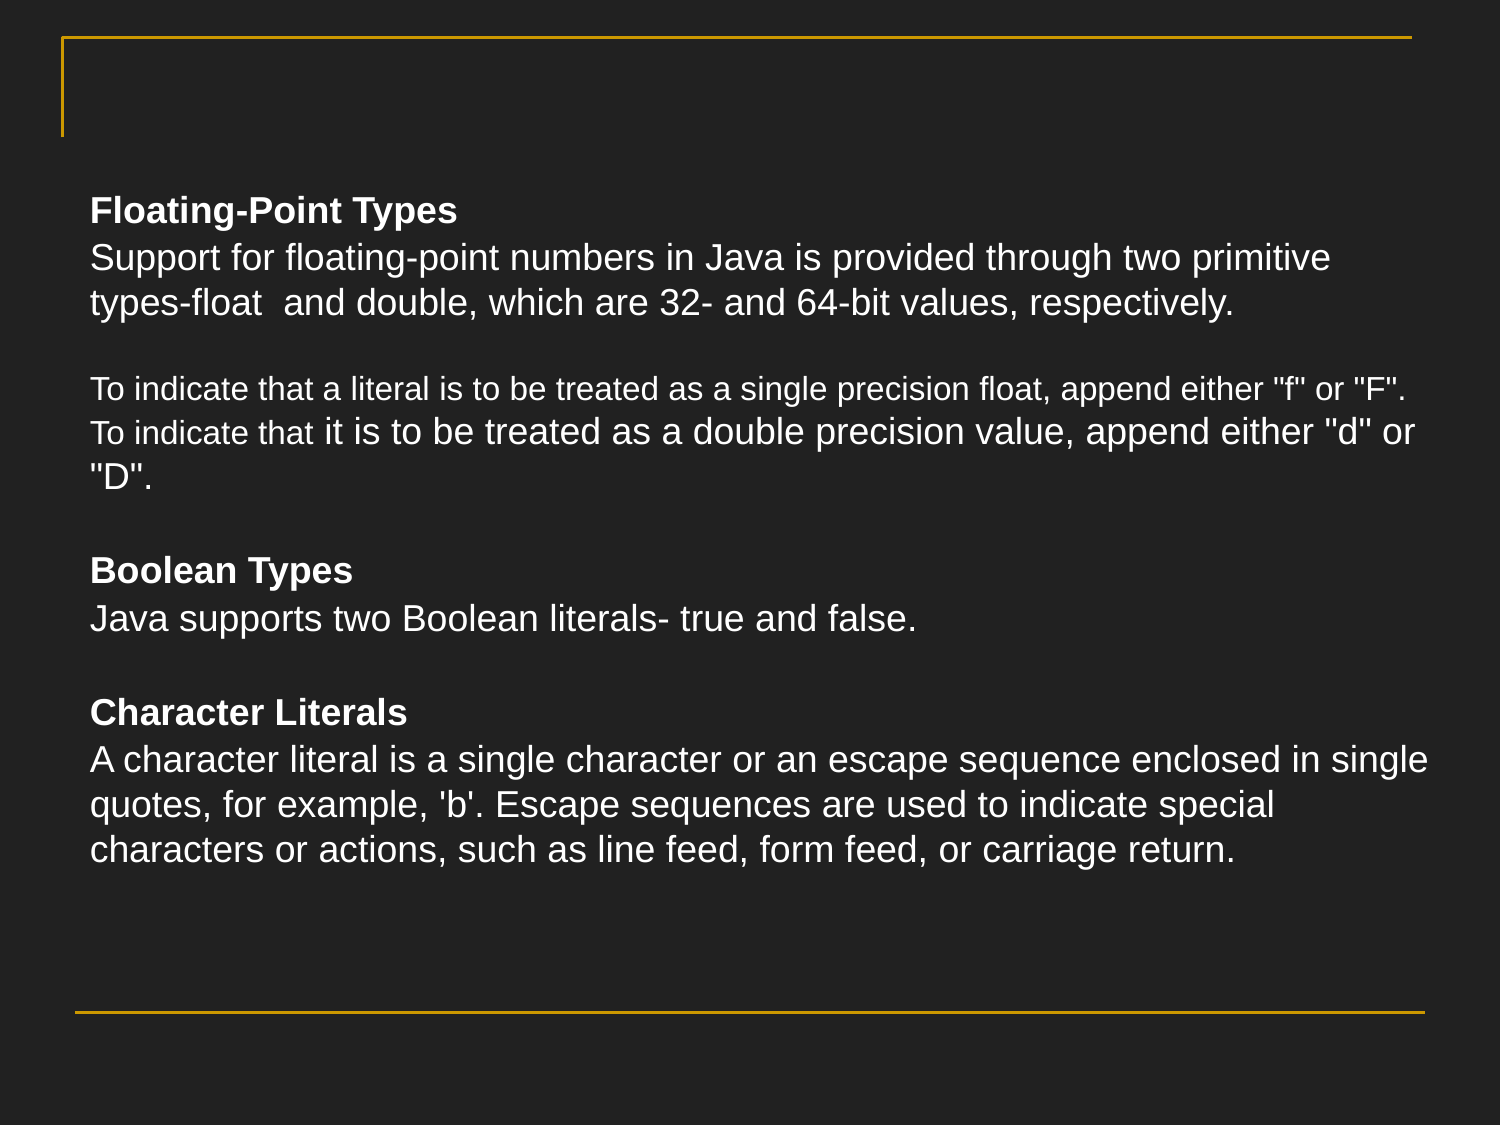

Floating-Point Types
Support for floating-point numbers in Java is provided through two primitive types-float and double, which are 32- and 64-bit values, respectively.
To indicate that a literal is to be treated as a single precision float, append either "f" or "F". To indicate that it is to be treated as a double precision value, append either "d" or "D".
Boolean Types
Java supports two Boolean literals- true and false.
Character Literals
A character literal is a single character or an escape sequence enclosed in single quotes, for example, 'b'. Escape sequences are used to indicate special characters or actions, such as line feed, form feed, or carriage return.